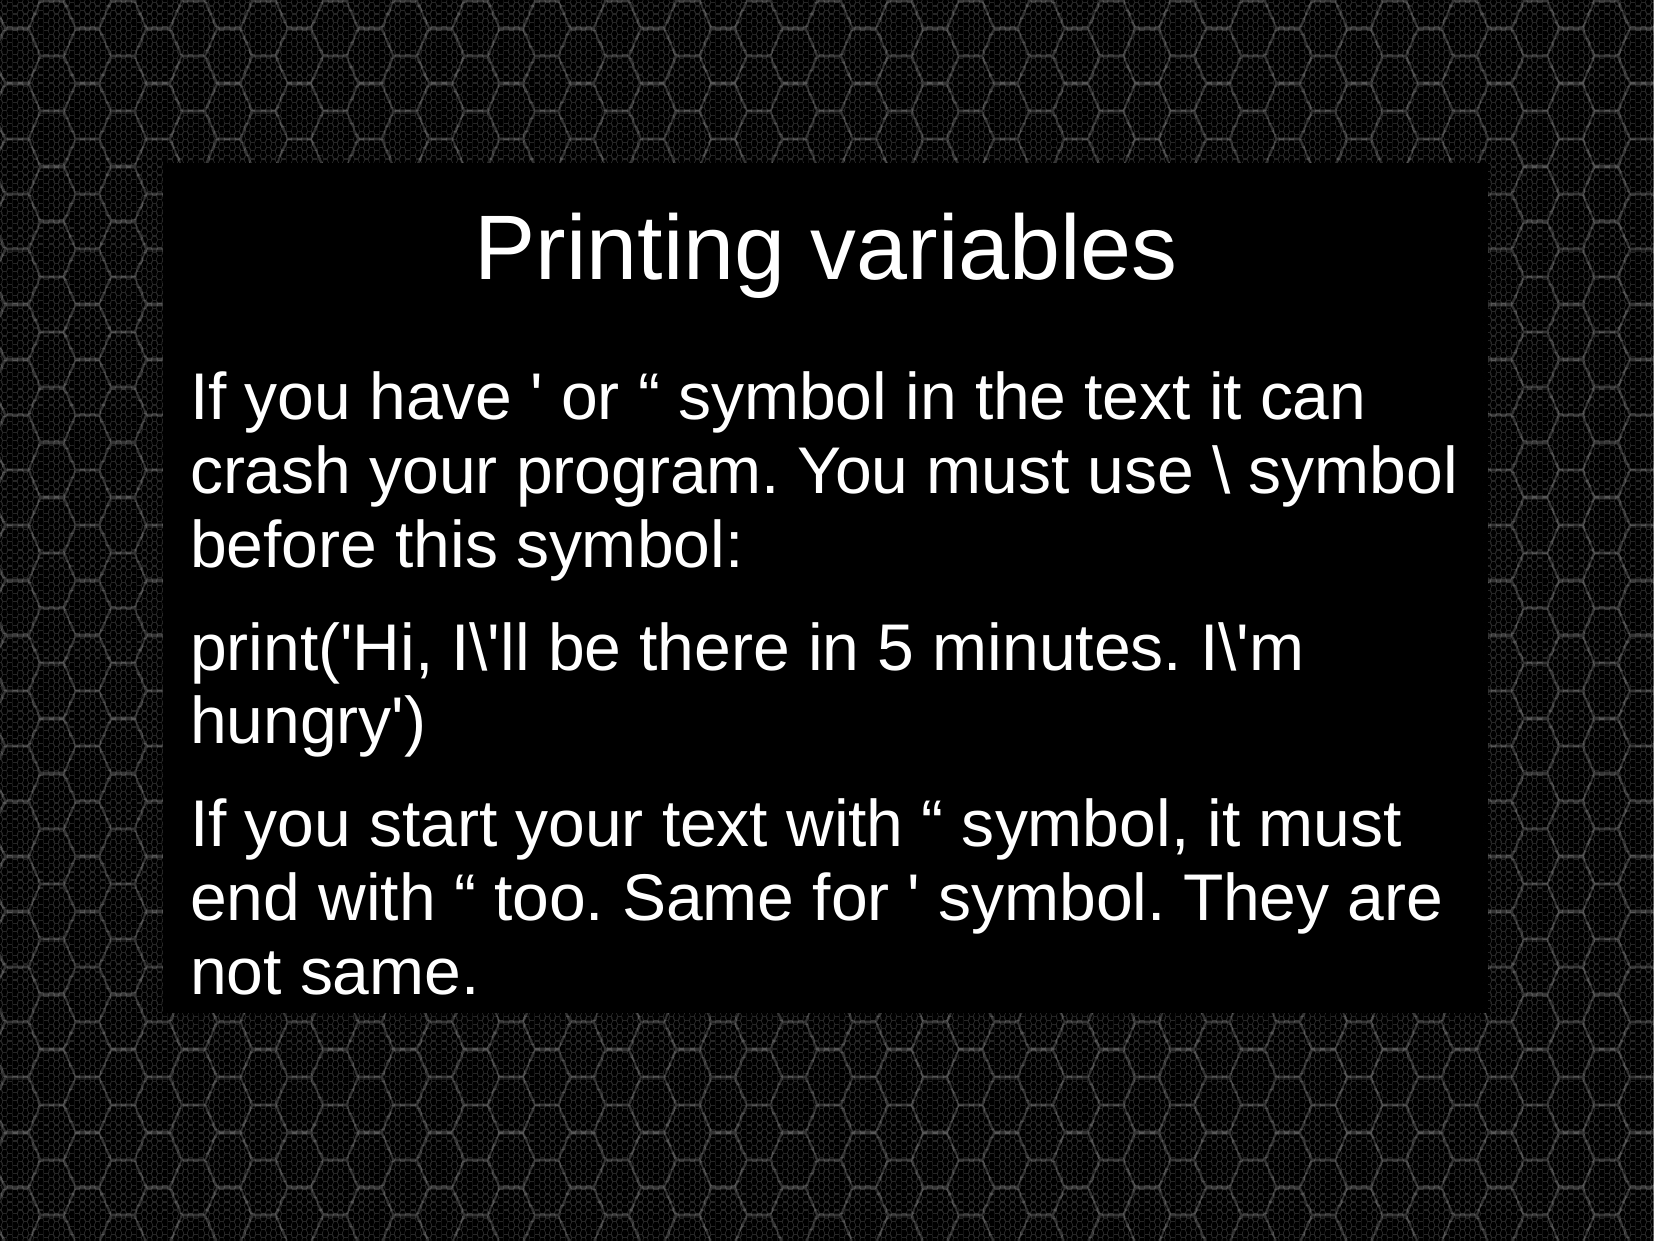

# Printing variables
If you have ' or “ symbol in the text it can crash your program. You must use \ symbol before this symbol:
print('Hi, I\'ll be there in 5 minutes. I\'m hungry')
If you start your text with “ symbol, it must end with “ too. Same for ' symbol. They are not same.